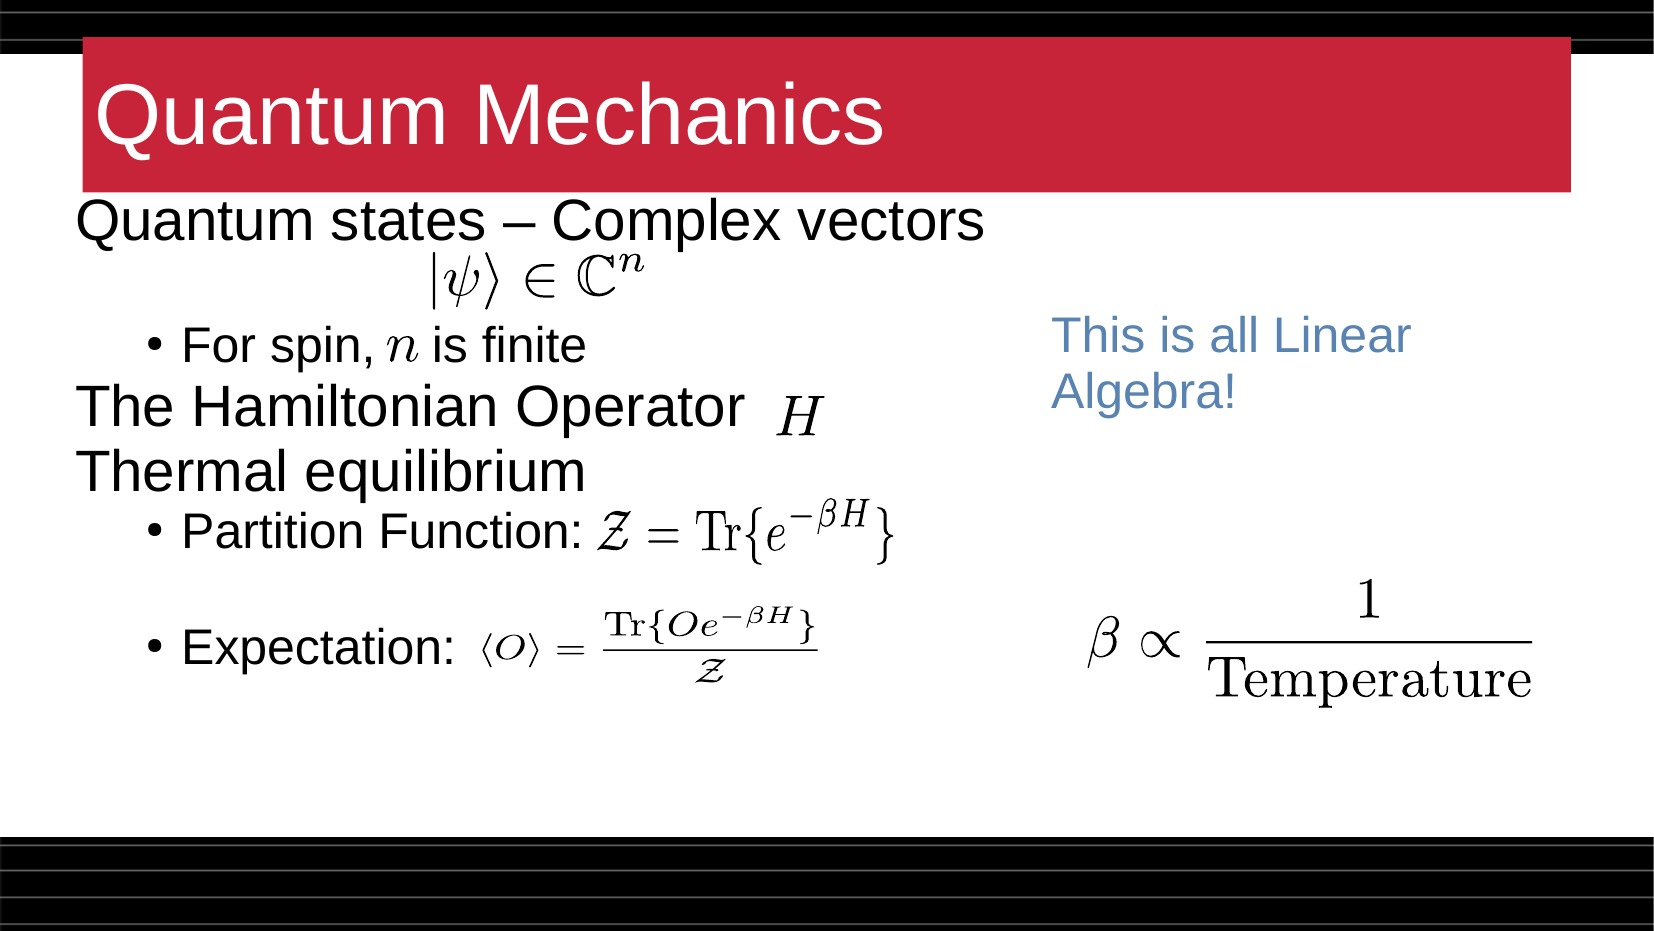

# Quantum Mechanics
Quantum states – Complex vectors
For spin, is finite
The Hamiltonian Operator
Thermal equilibrium
Partition Function:
Expectation:
This is all Linear Algebra!